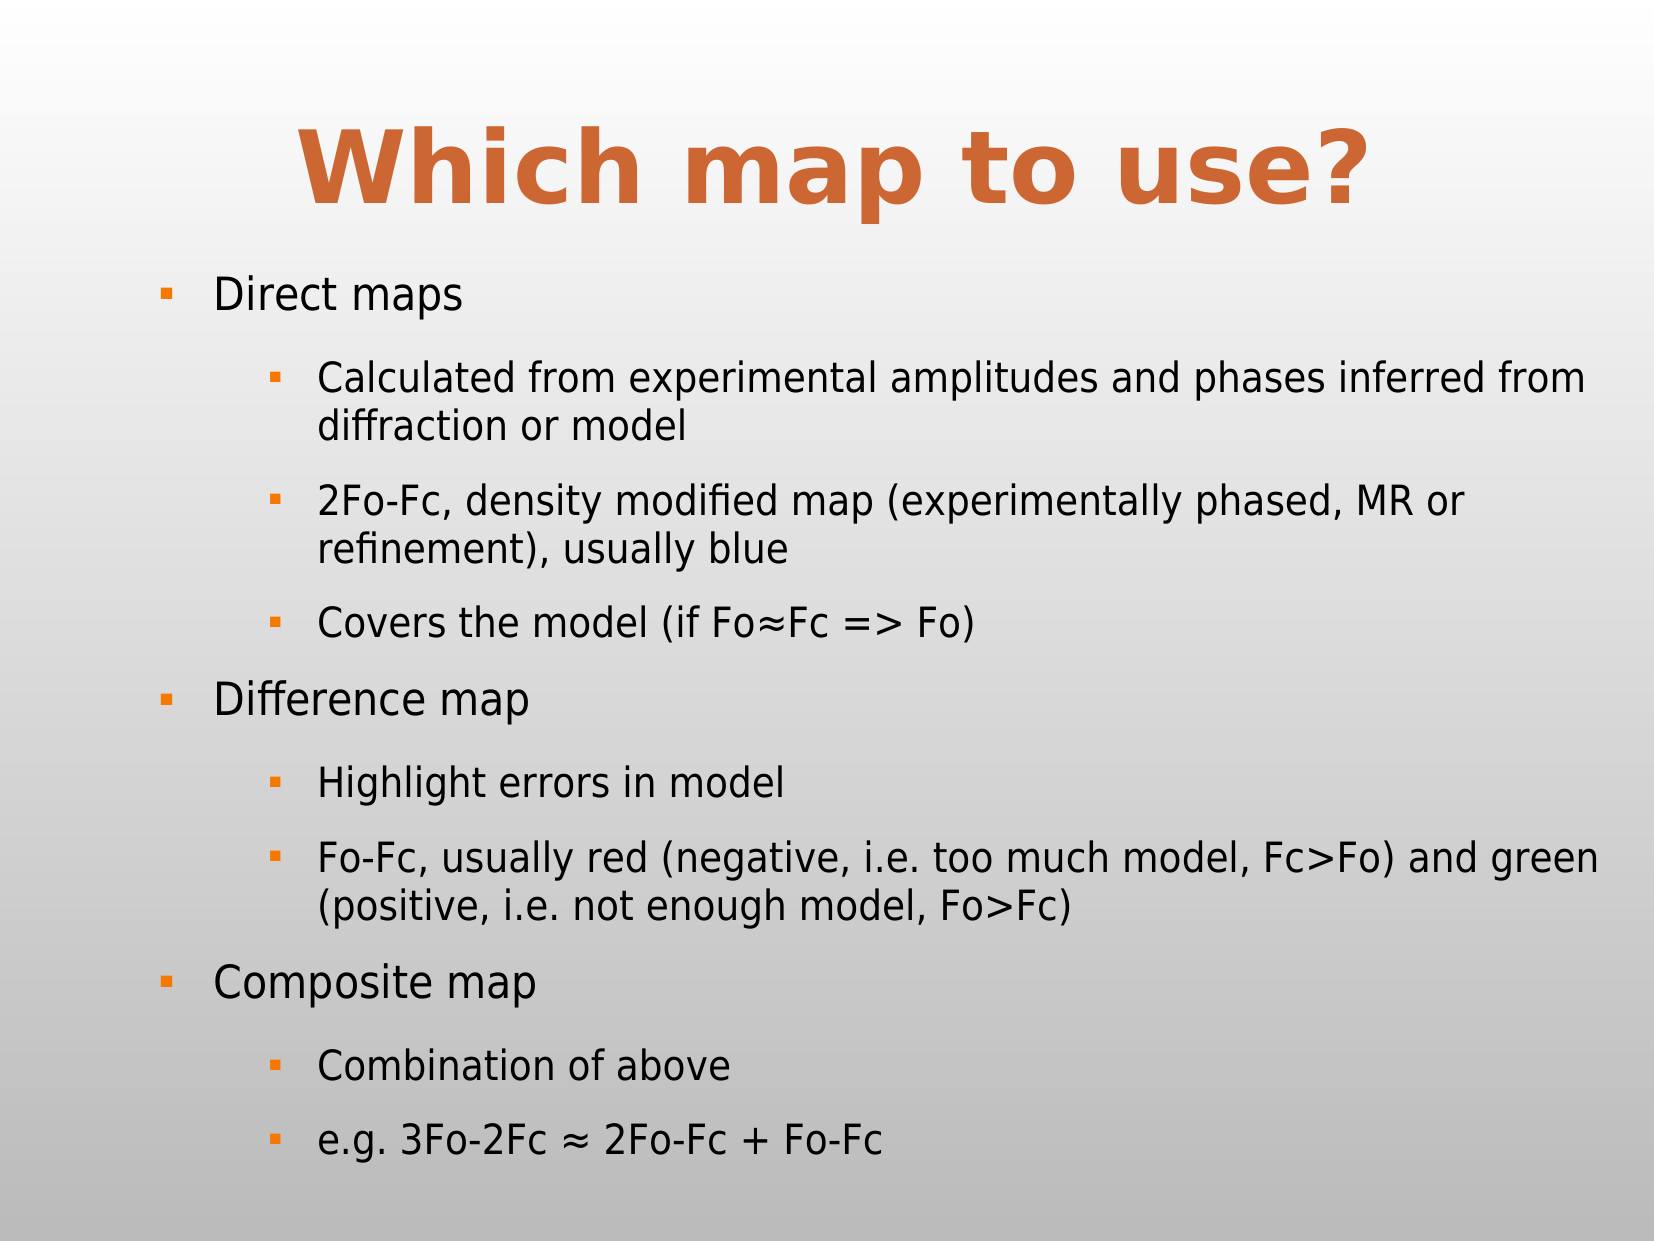

# Which map to use?
Direct maps
Calculated from experimental amplitudes and phases inferred from diffraction or model
2Fo-Fc, density modified map (experimentally phased, MR or refinement), usually blue
Covers the model (if Fo≈Fc => Fo)
Difference map
Highlight errors in model
Fo-Fc, usually red (negative, i.e. too much model, Fc>Fo) and green (positive, i.e. not enough model, Fo>Fc)
Composite map
Combination of above
e.g. 3Fo-2Fc ≈ 2Fo-Fc + Fo-Fc